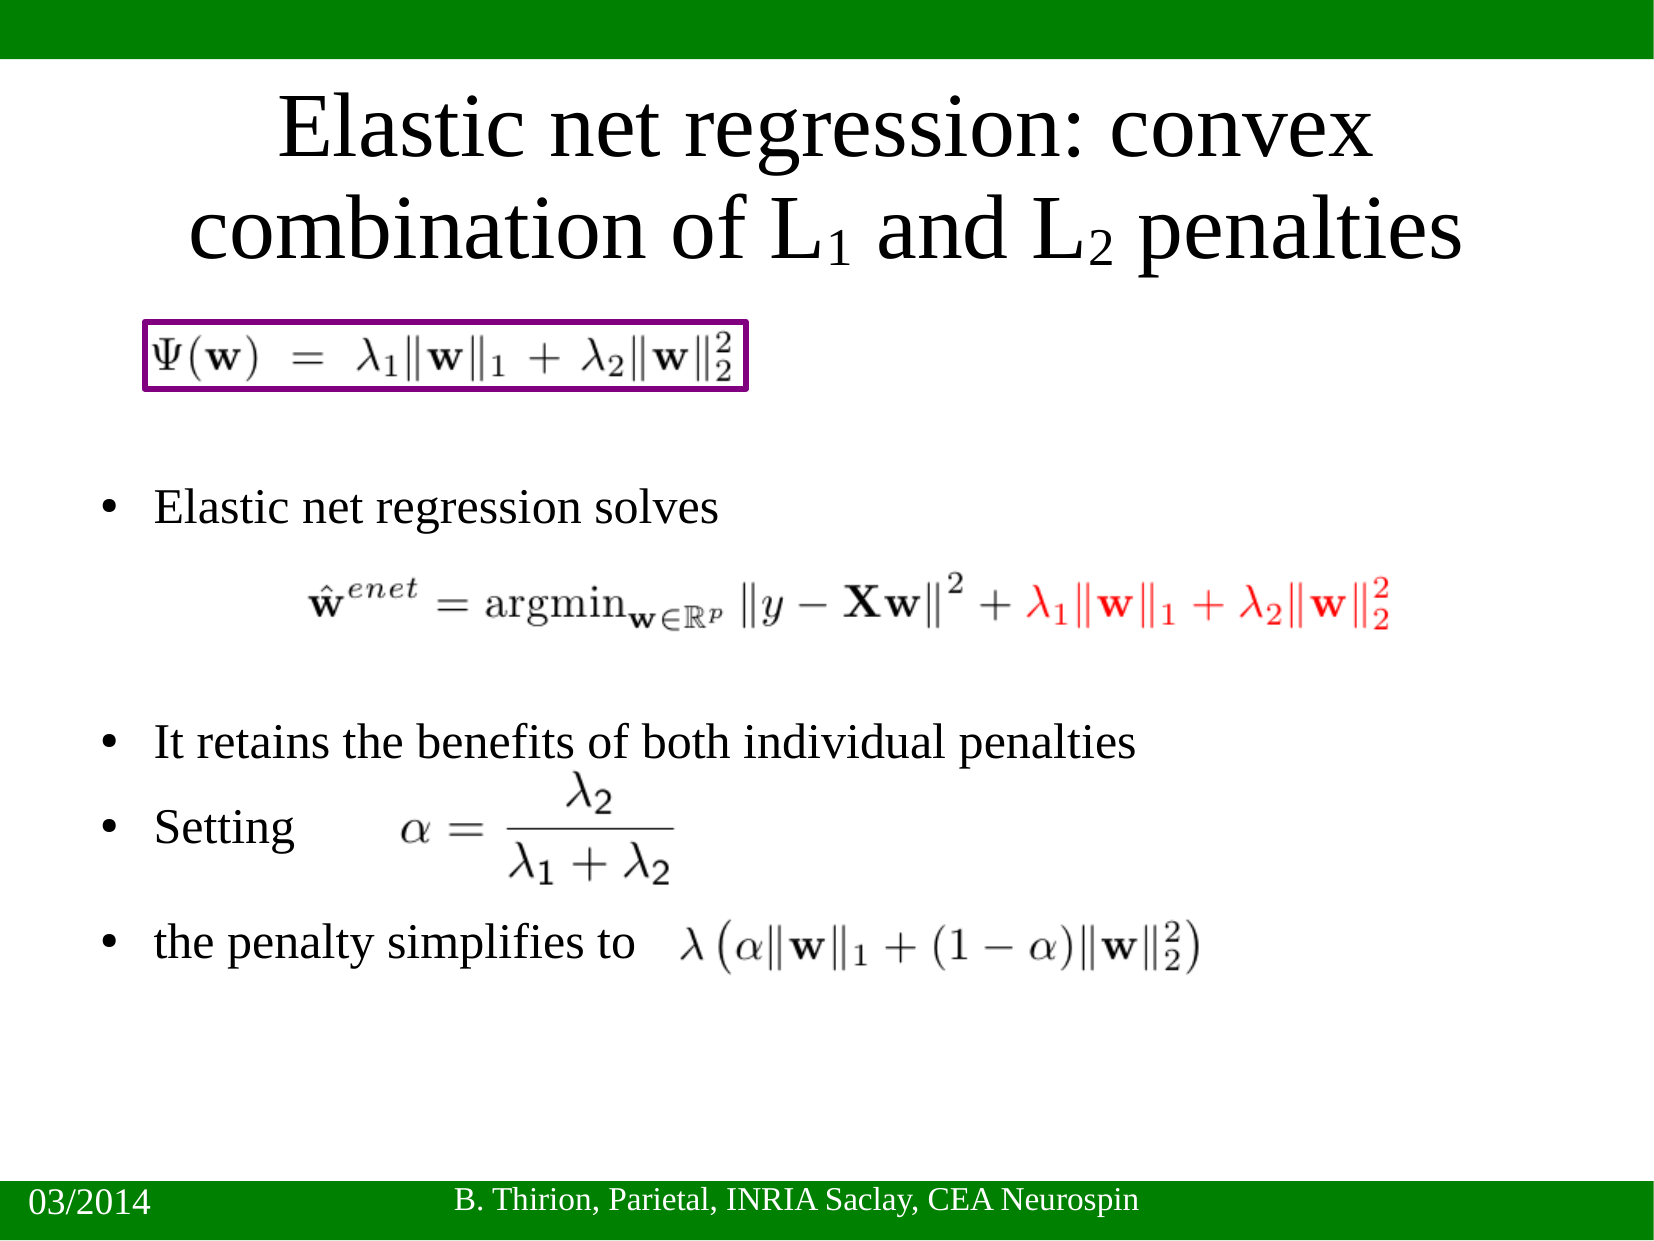

# Elastic net regression: convex combination of L1 and L2 penalties
Elastic net regression solves
It retains the benefits of both individual penalties
Setting
the penalty simplifies to